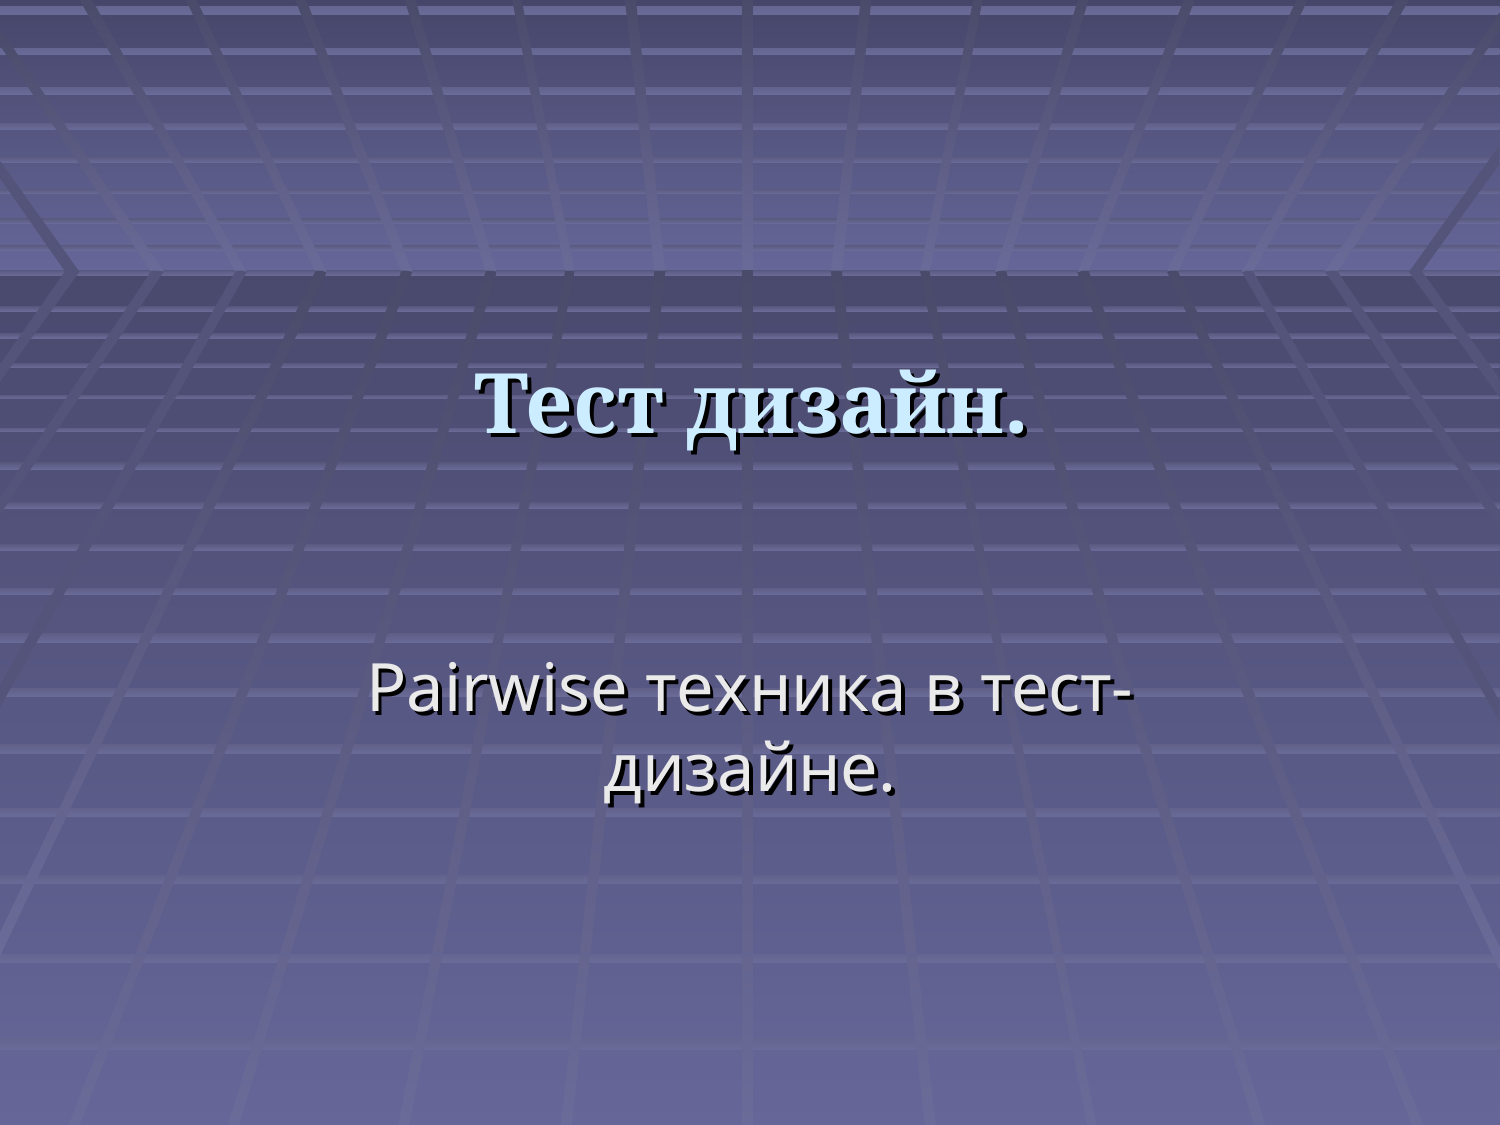

# Тест дизайн.
Pairwise техника в тест-дизайне.